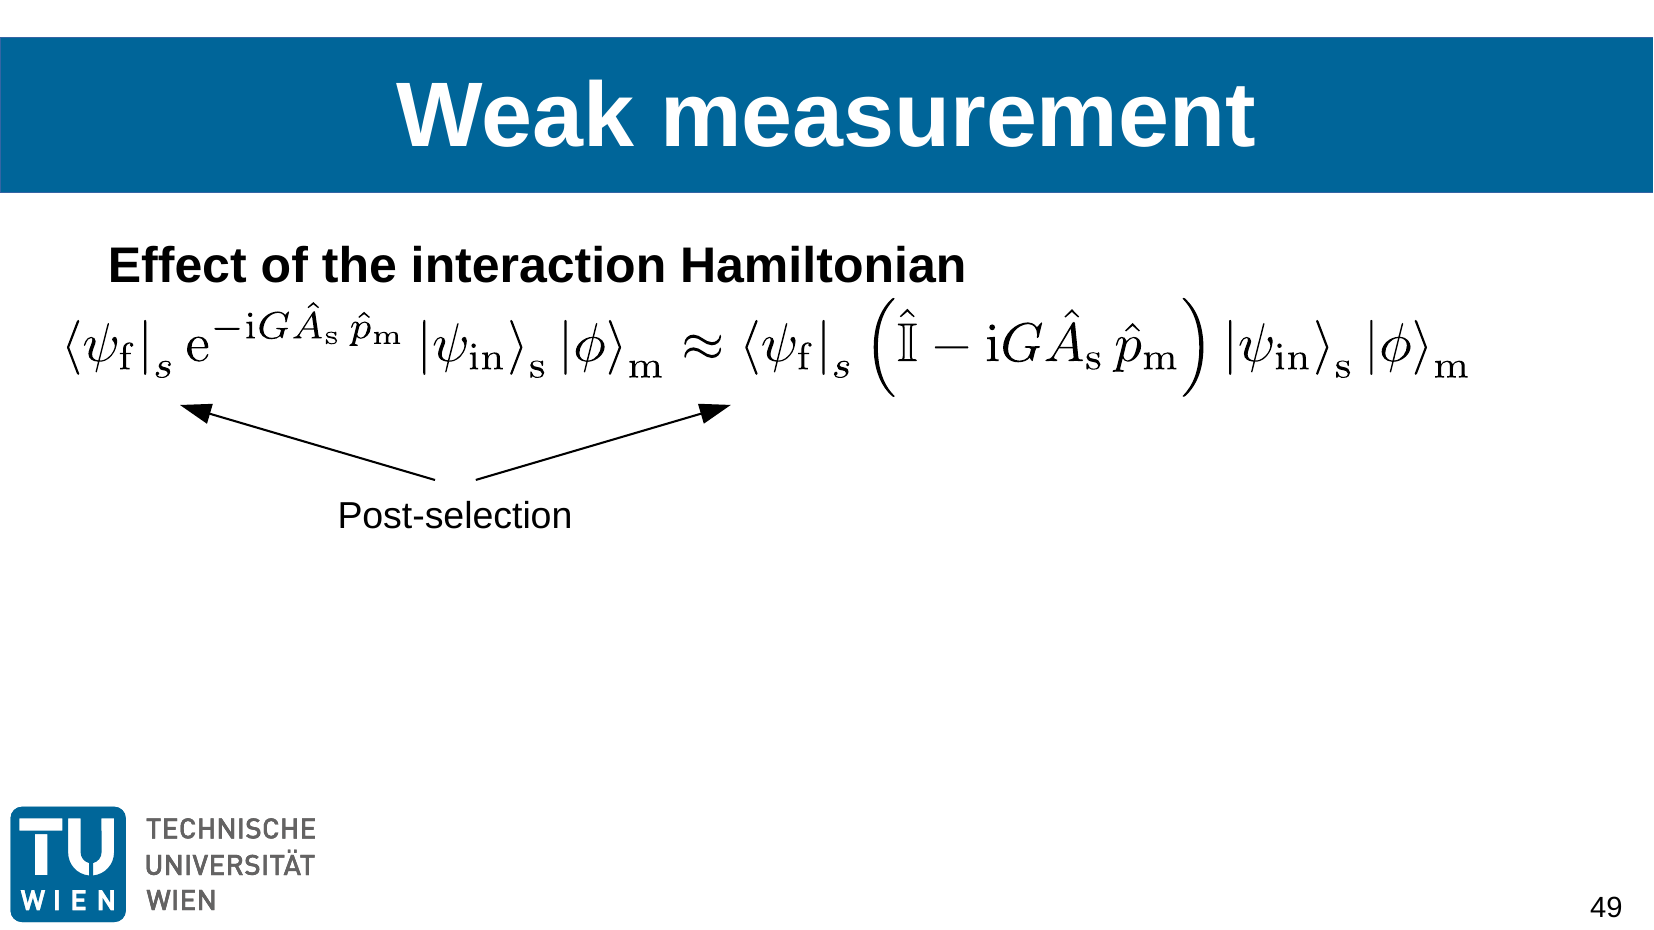

# Weak measurement
Effect of the interaction Hamiltonian
Post-selection